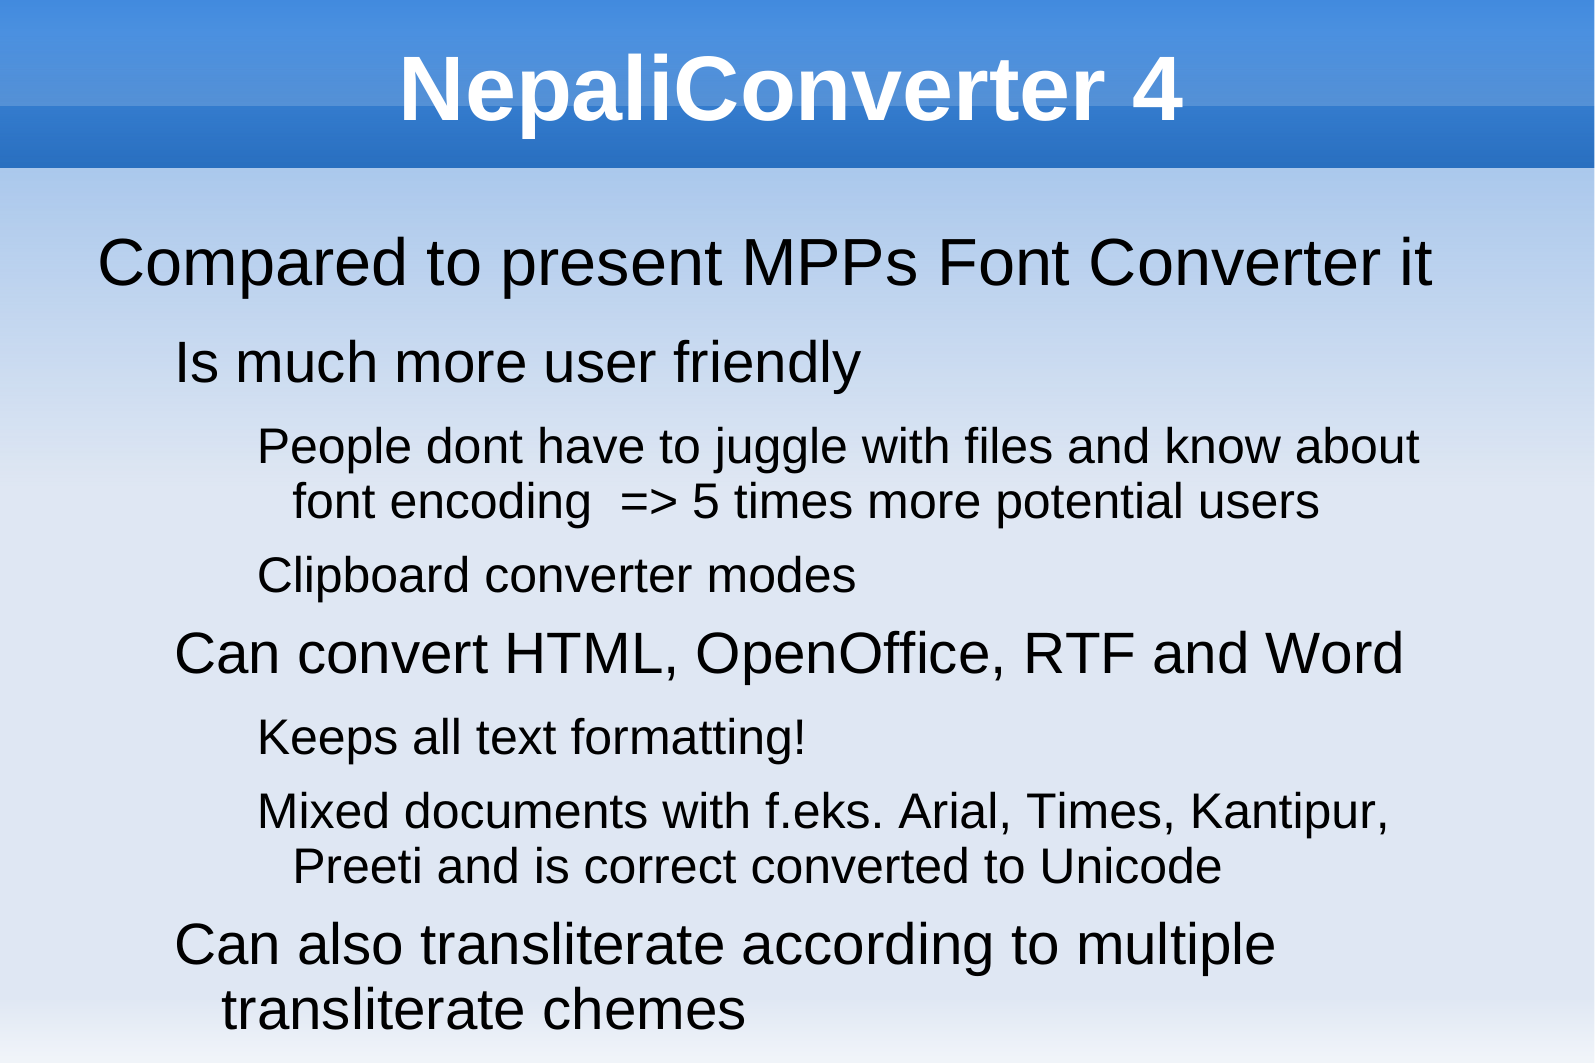

# NepaliConverter 4
Compared to present MPPs Font Converter it
Is much more user friendly
People dont have to juggle with files and know about font encoding => 5 times more potential users
Clipboard converter modes
Can convert HTML, OpenOffice, RTF and Word
Keeps all text formatting!
Mixed documents with f.eks. Arial, Times, Kantipur, Preeti and is correct converted to Unicode
Can also transliterate according to multiple transliterate chemes